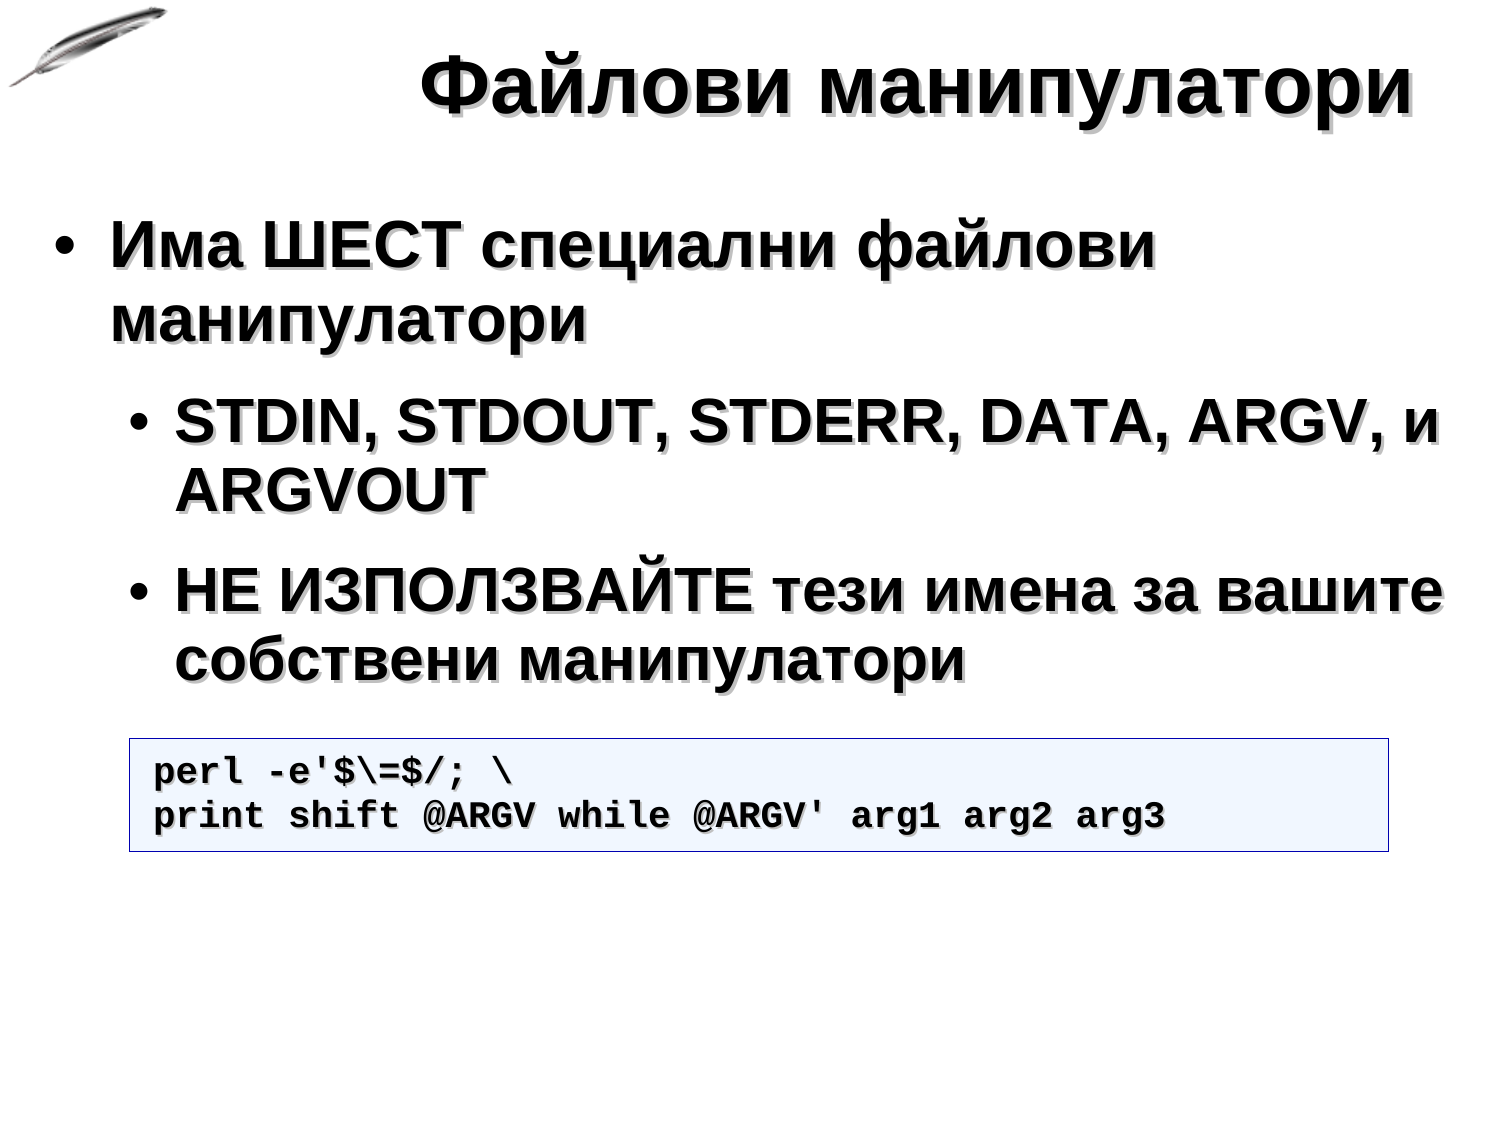

# Файлови манипулатори
Има ШЕСТ специални файлови манипулатори
STDIN, STDOUT, STDERR, DATA, ARGV, и ARGVOUT
НЕ ИЗПОЛЗВАЙТЕ тези имена за вашите собствени манипулатори
perl -e'$\=$/; \
print shift @ARGV while @ARGV' arg1 arg2 arg3